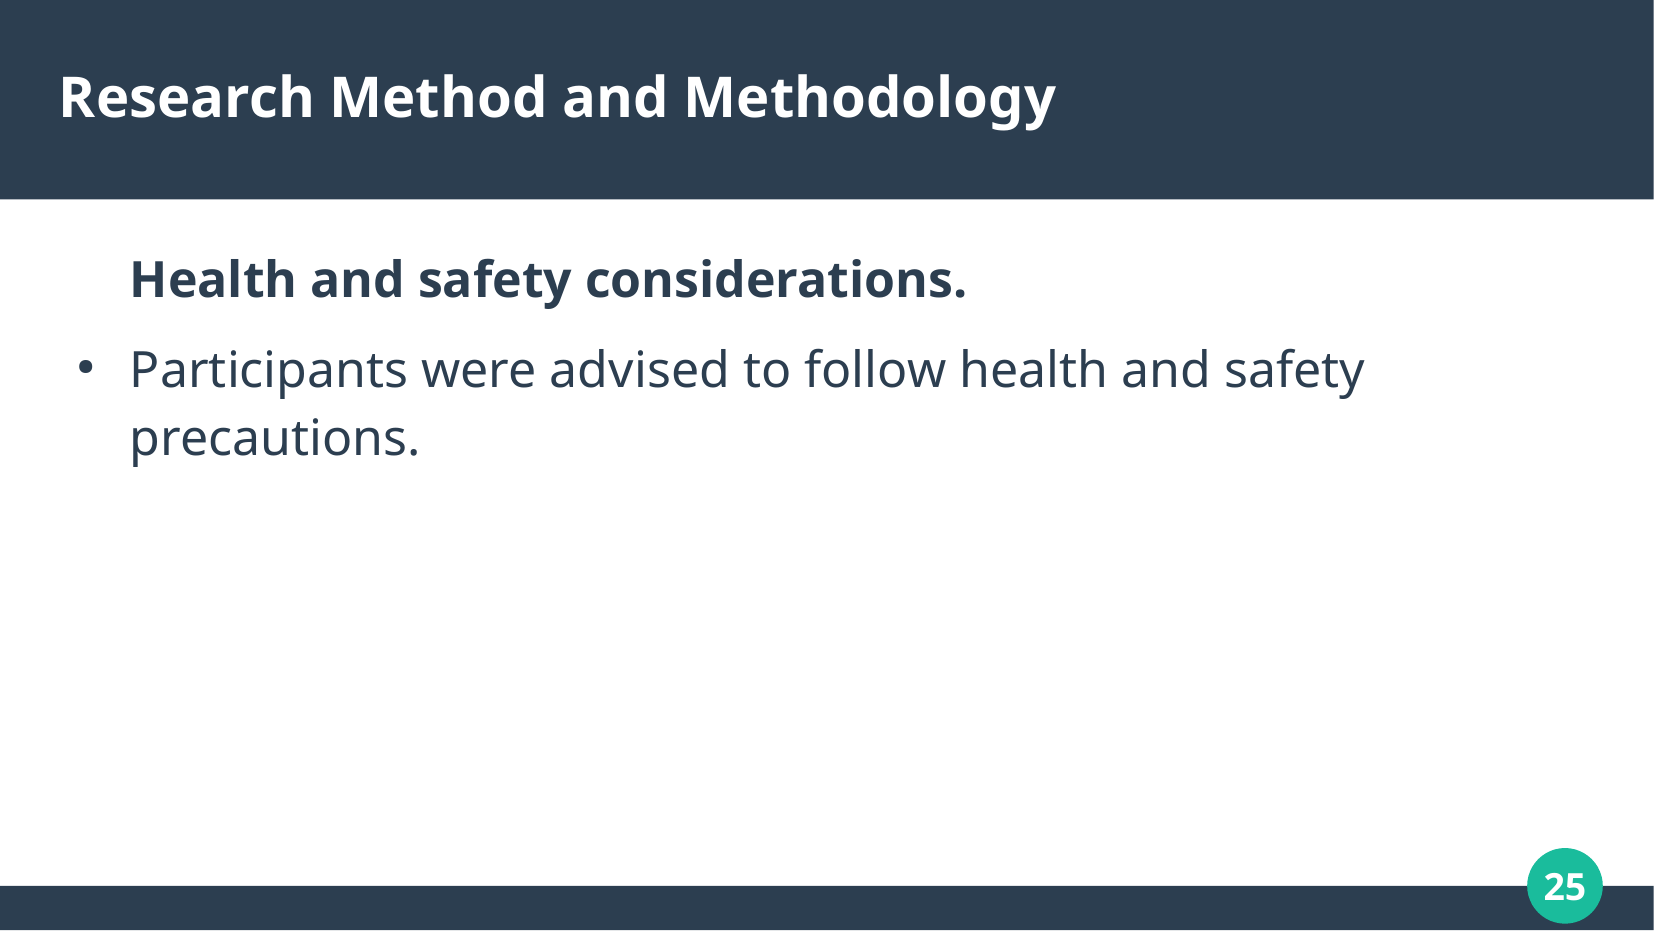

# Research Method and Methodology
Health and safety considerations.
Participants were advised to follow health and safety precautions.